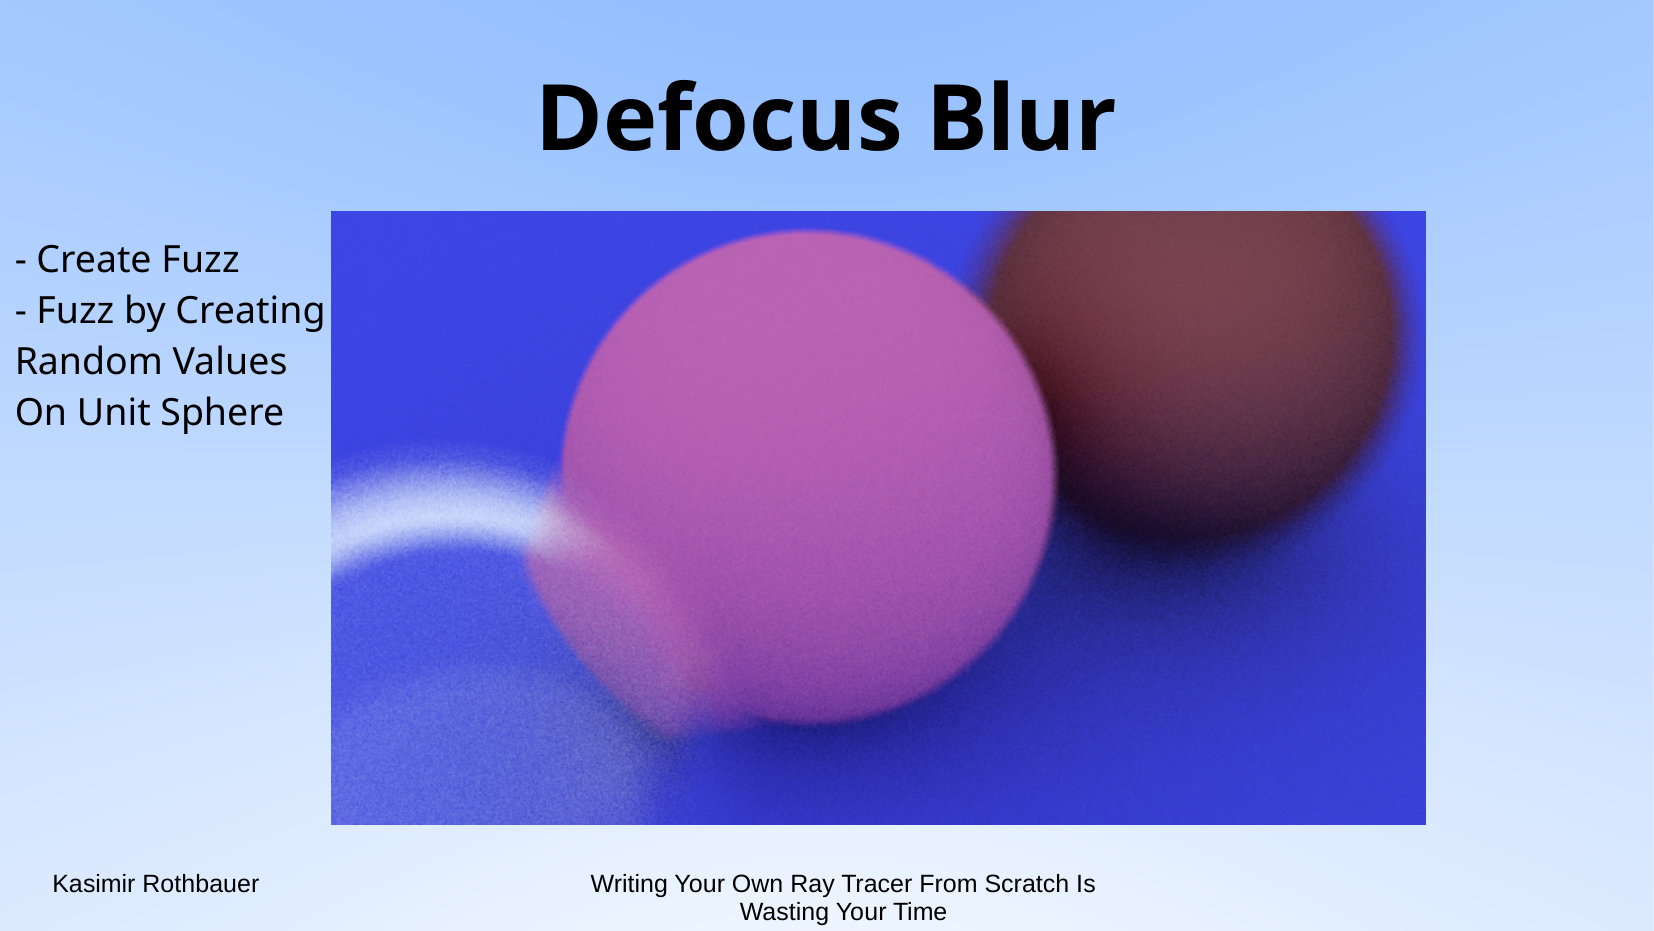

# Defocus Blur
- Create Fuzz
- Fuzz by Creating
Random Values
On Unit Sphere
Writing Your Own Ray Tracer From Scratch Is Wasting Your Time
Kasimir Rothbauer